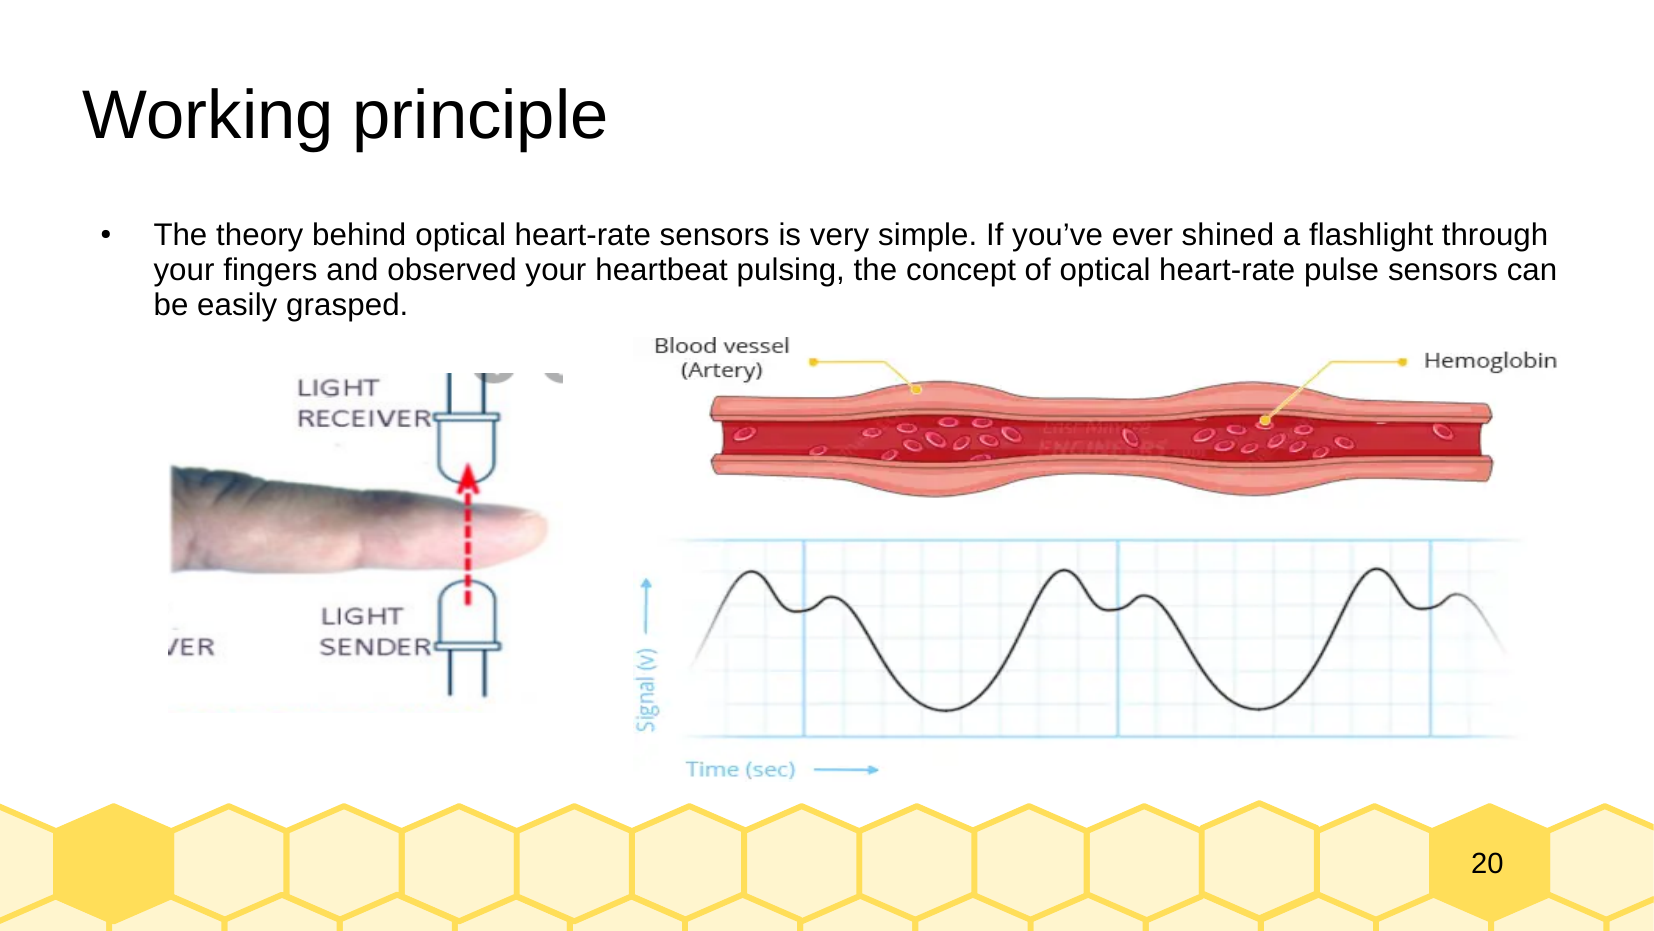

# Working principle
The theory behind optical heart-rate sensors is very simple. If you’ve ever shined a flashlight through your fingers and observed your heartbeat pulsing, the concept of optical heart-rate pulse sensors can be easily grasped.